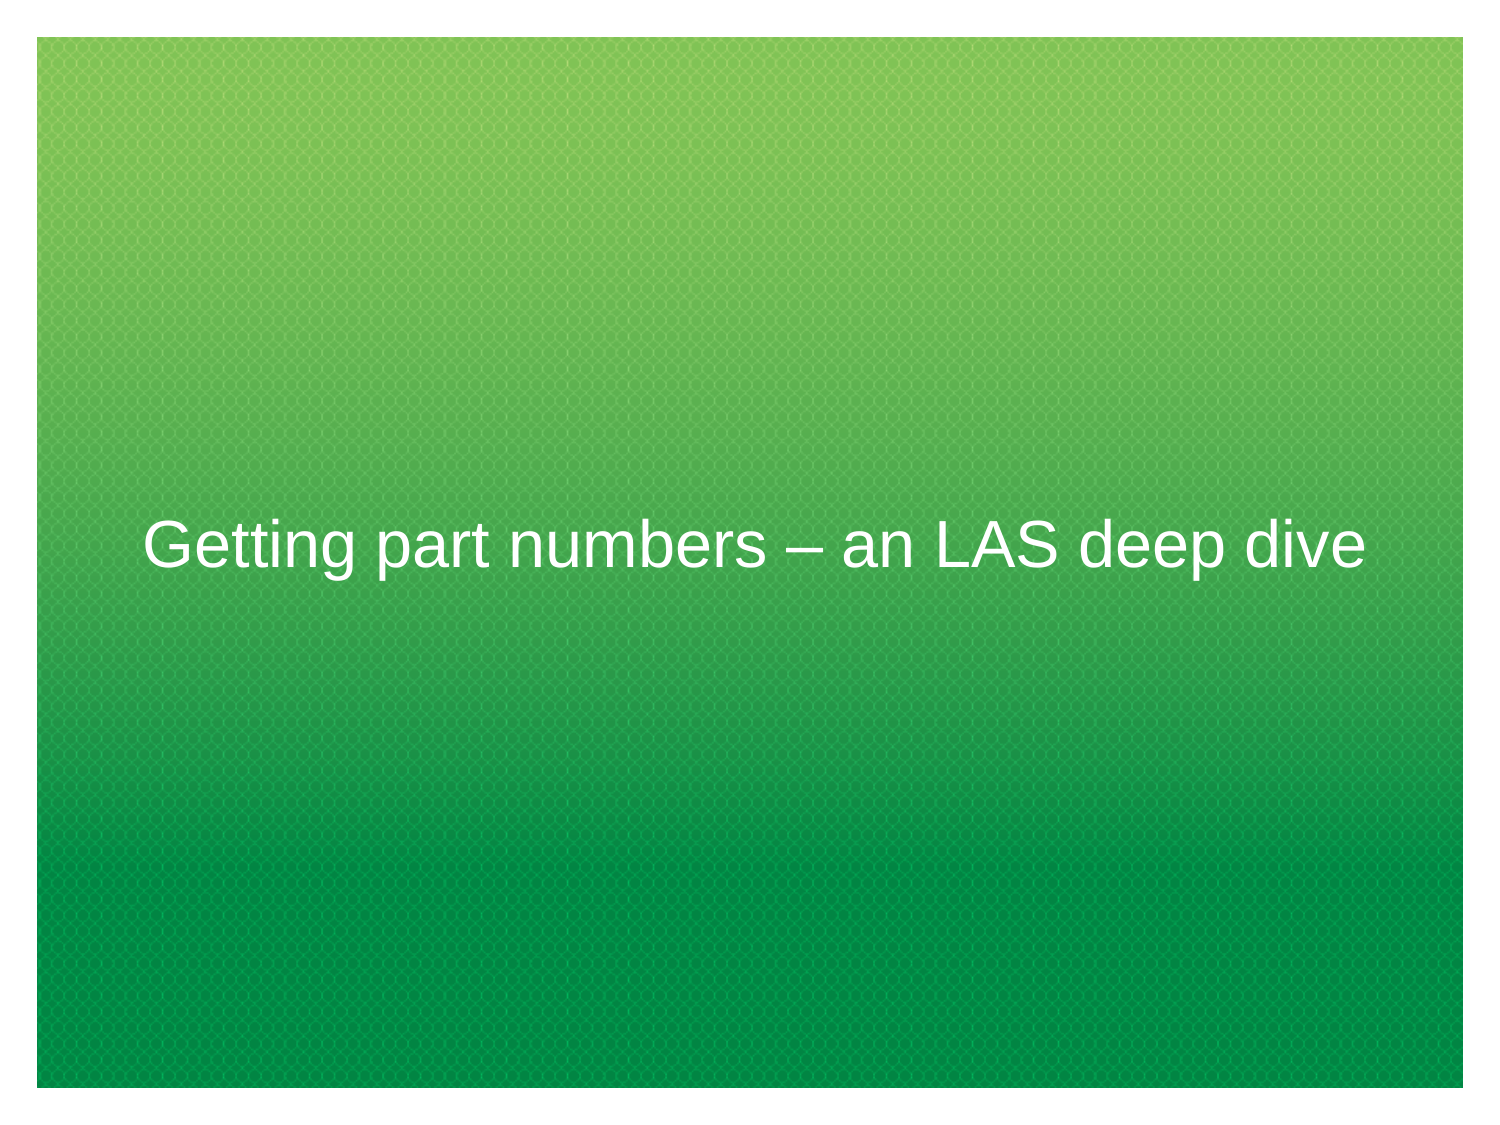

# Getting part numbers – an LAS deep dive